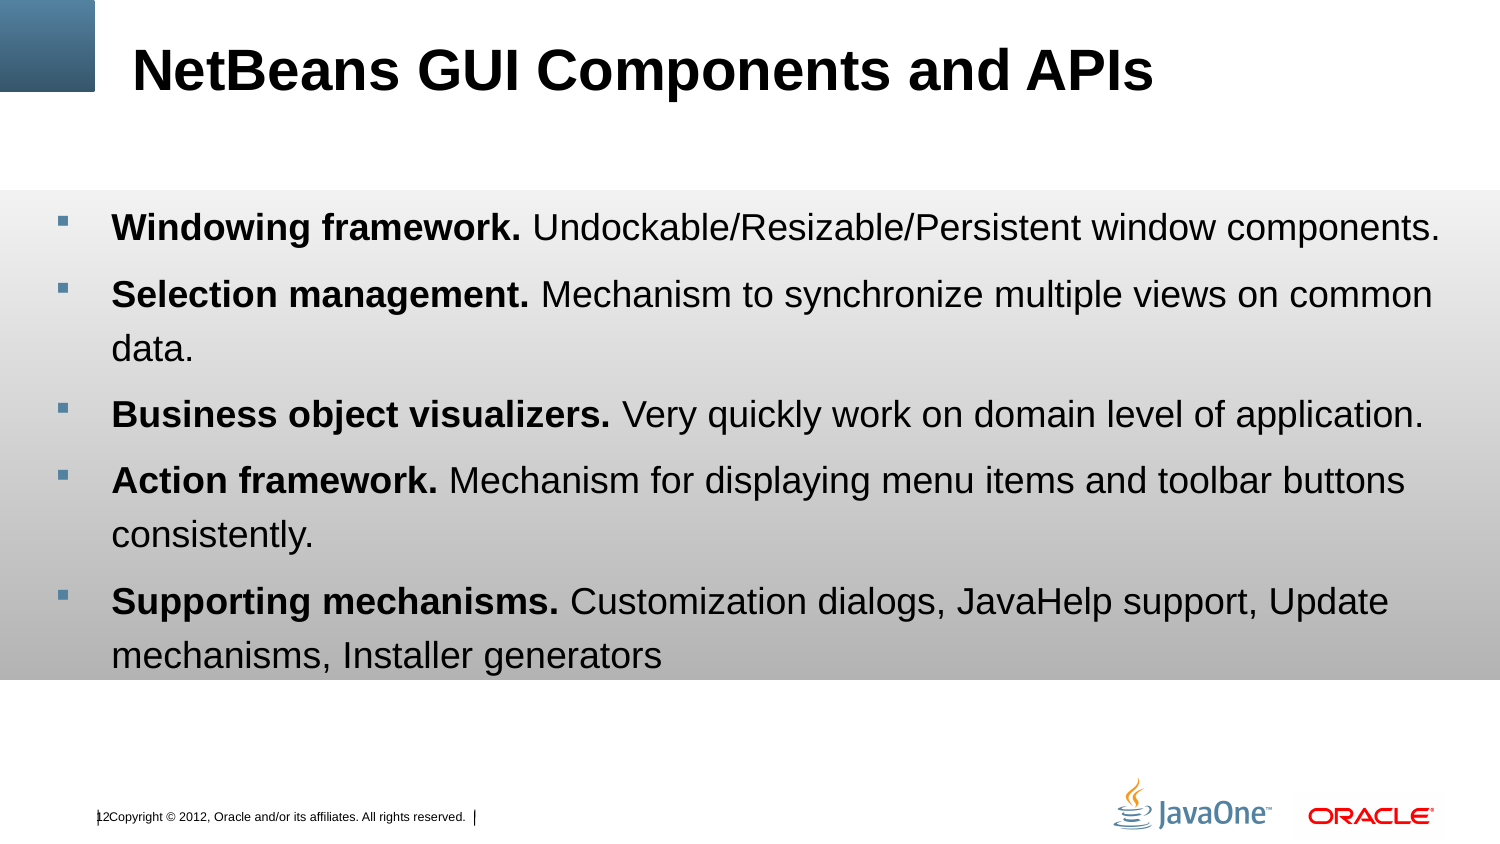

# NetBeans GUI Components and APIs
Windowing framework. Undockable/Resizable/Persistent window components.
Selection management. Mechanism to synchronize multiple views on common data.
Business object visualizers. Very quickly work on domain level of application.
Action framework. Mechanism for displaying menu items and toolbar buttons consistently.
Supporting mechanisms. Customization dialogs, JavaHelp support, Update mechanisms, Installer generators